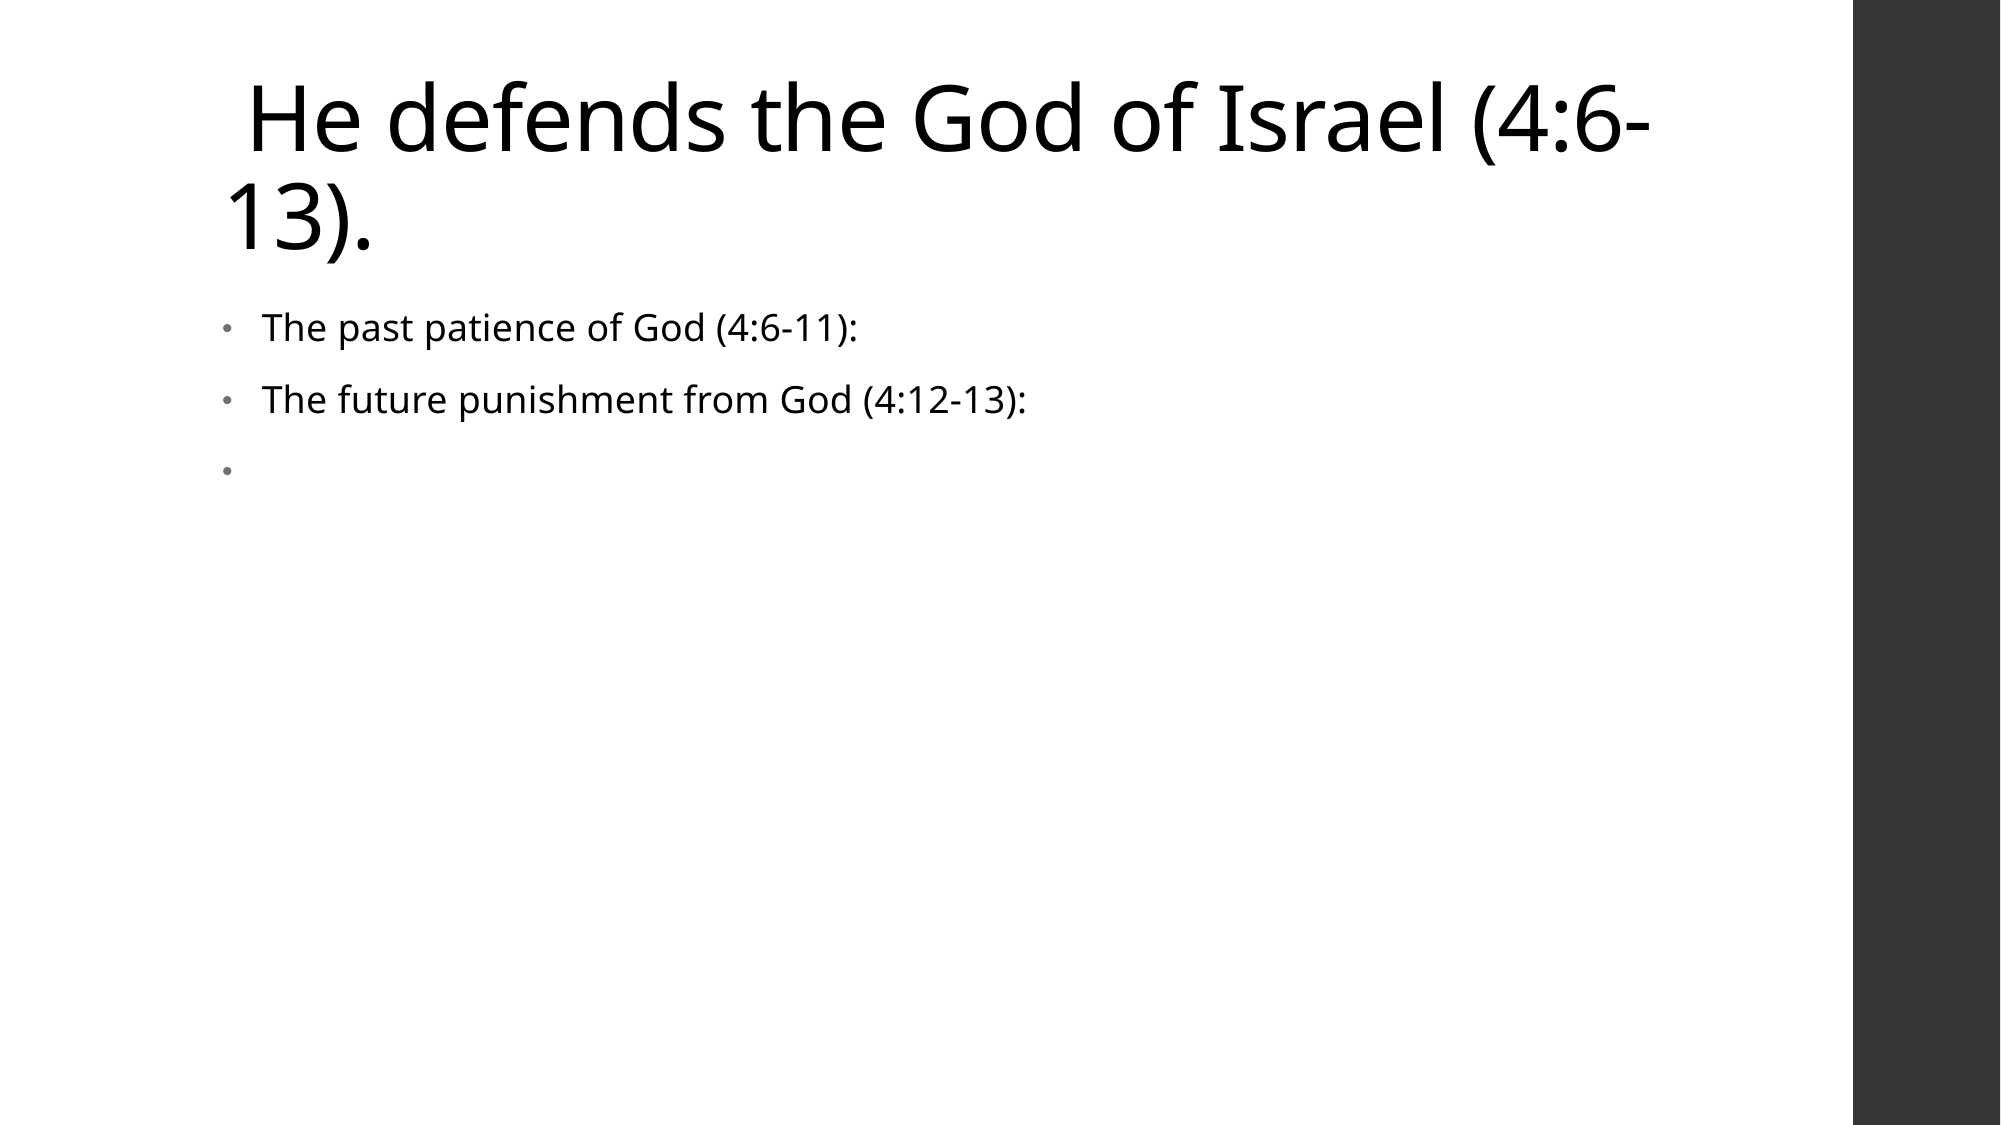

# He defends the God of Israel (4:6-13).
 The past patience of God (4:6-11):
 The future punishment from God (4:12-13):